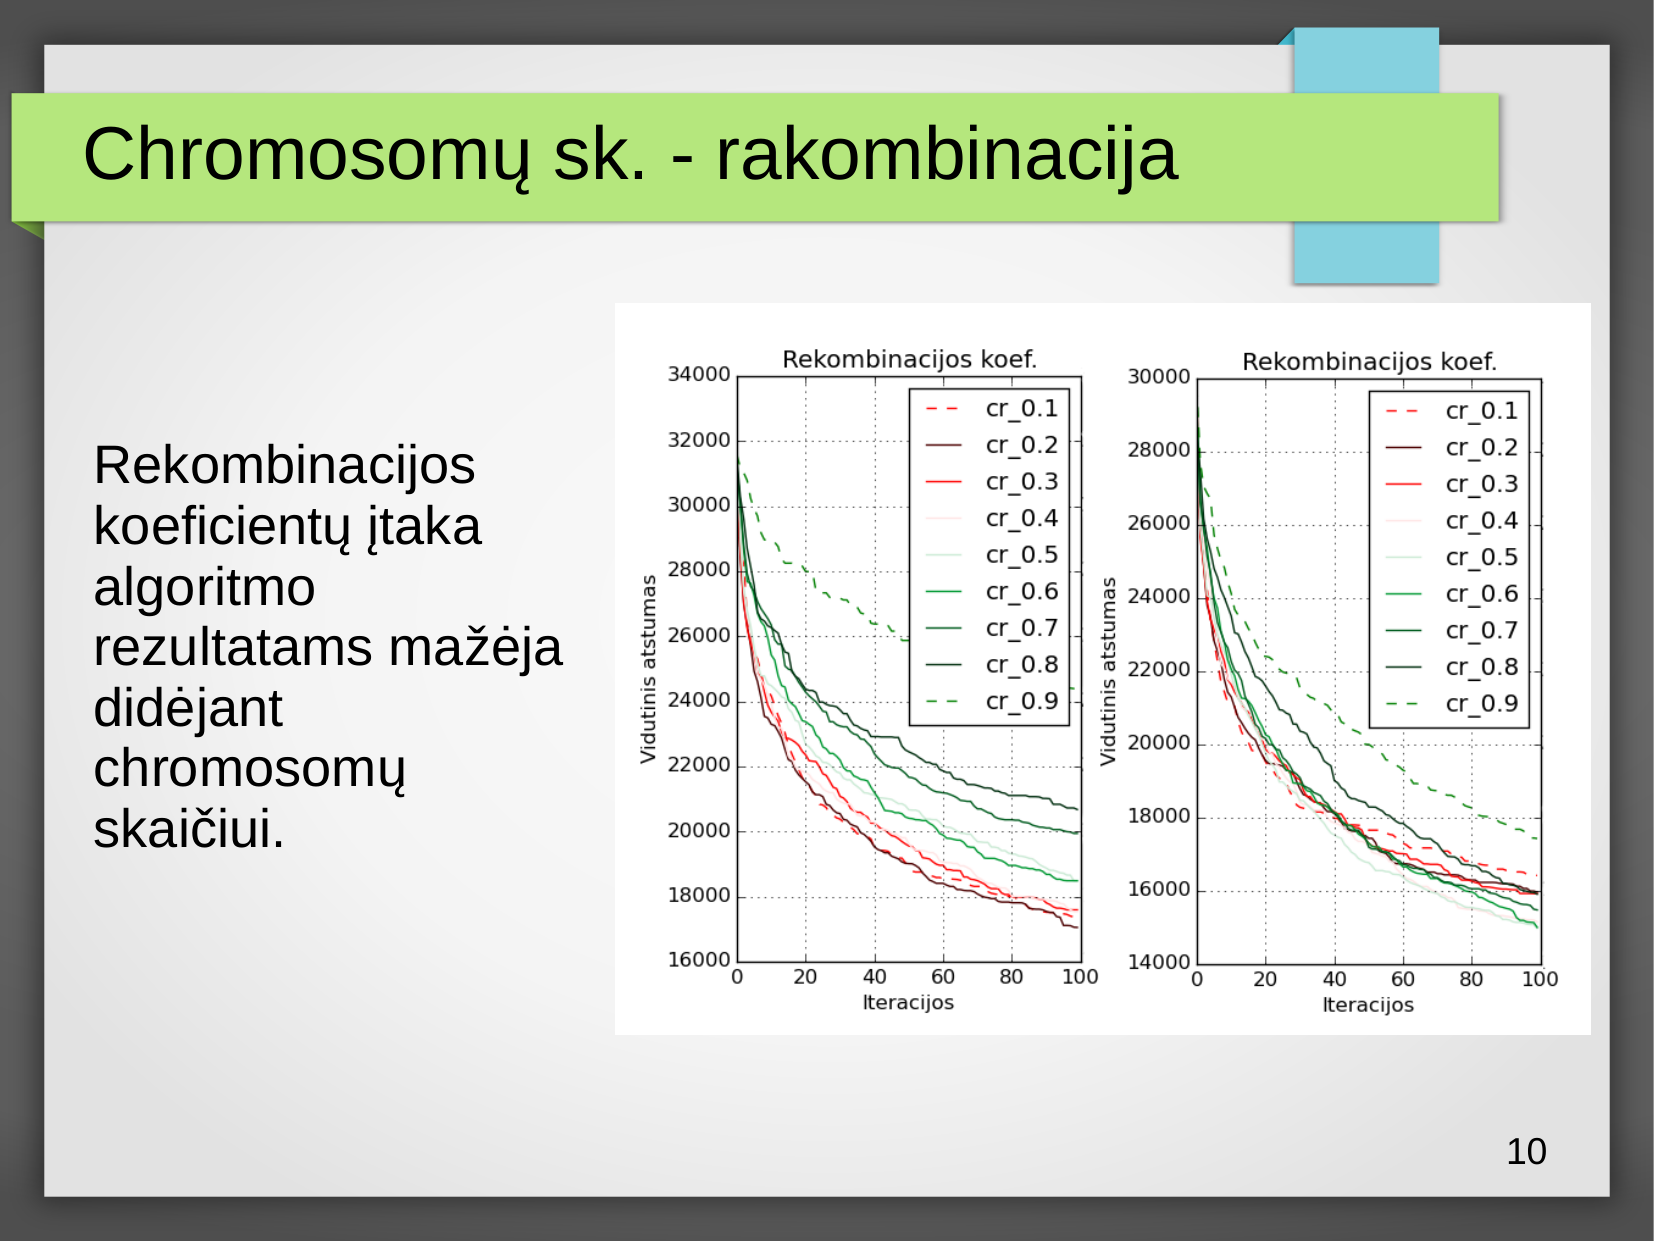

# Chromosomų sk. - rakombinacija
Rekombinacijos koeficientų įtaka algoritmo rezultatams mažėja didėjant chromosomų skaičiui.